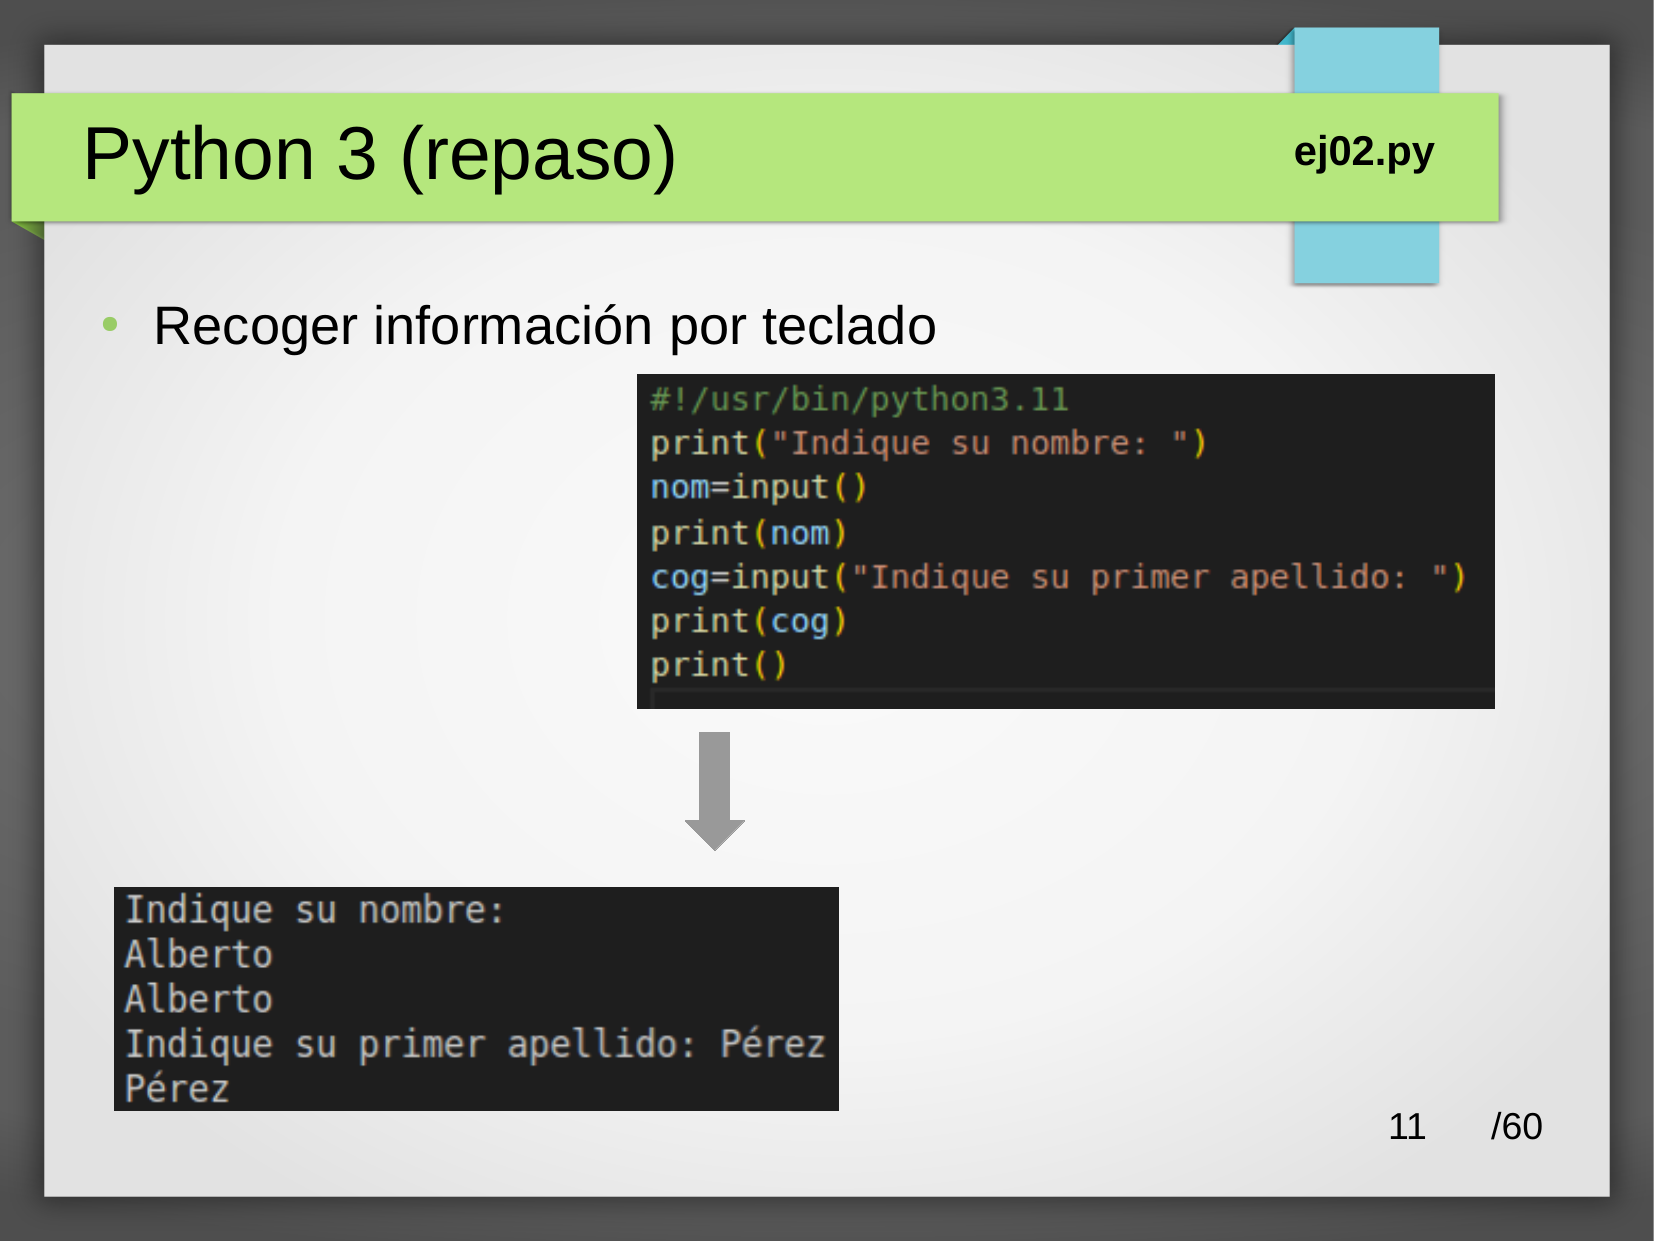

# Python 3 (repaso)
ej02.py
Recoger información por teclado
/60